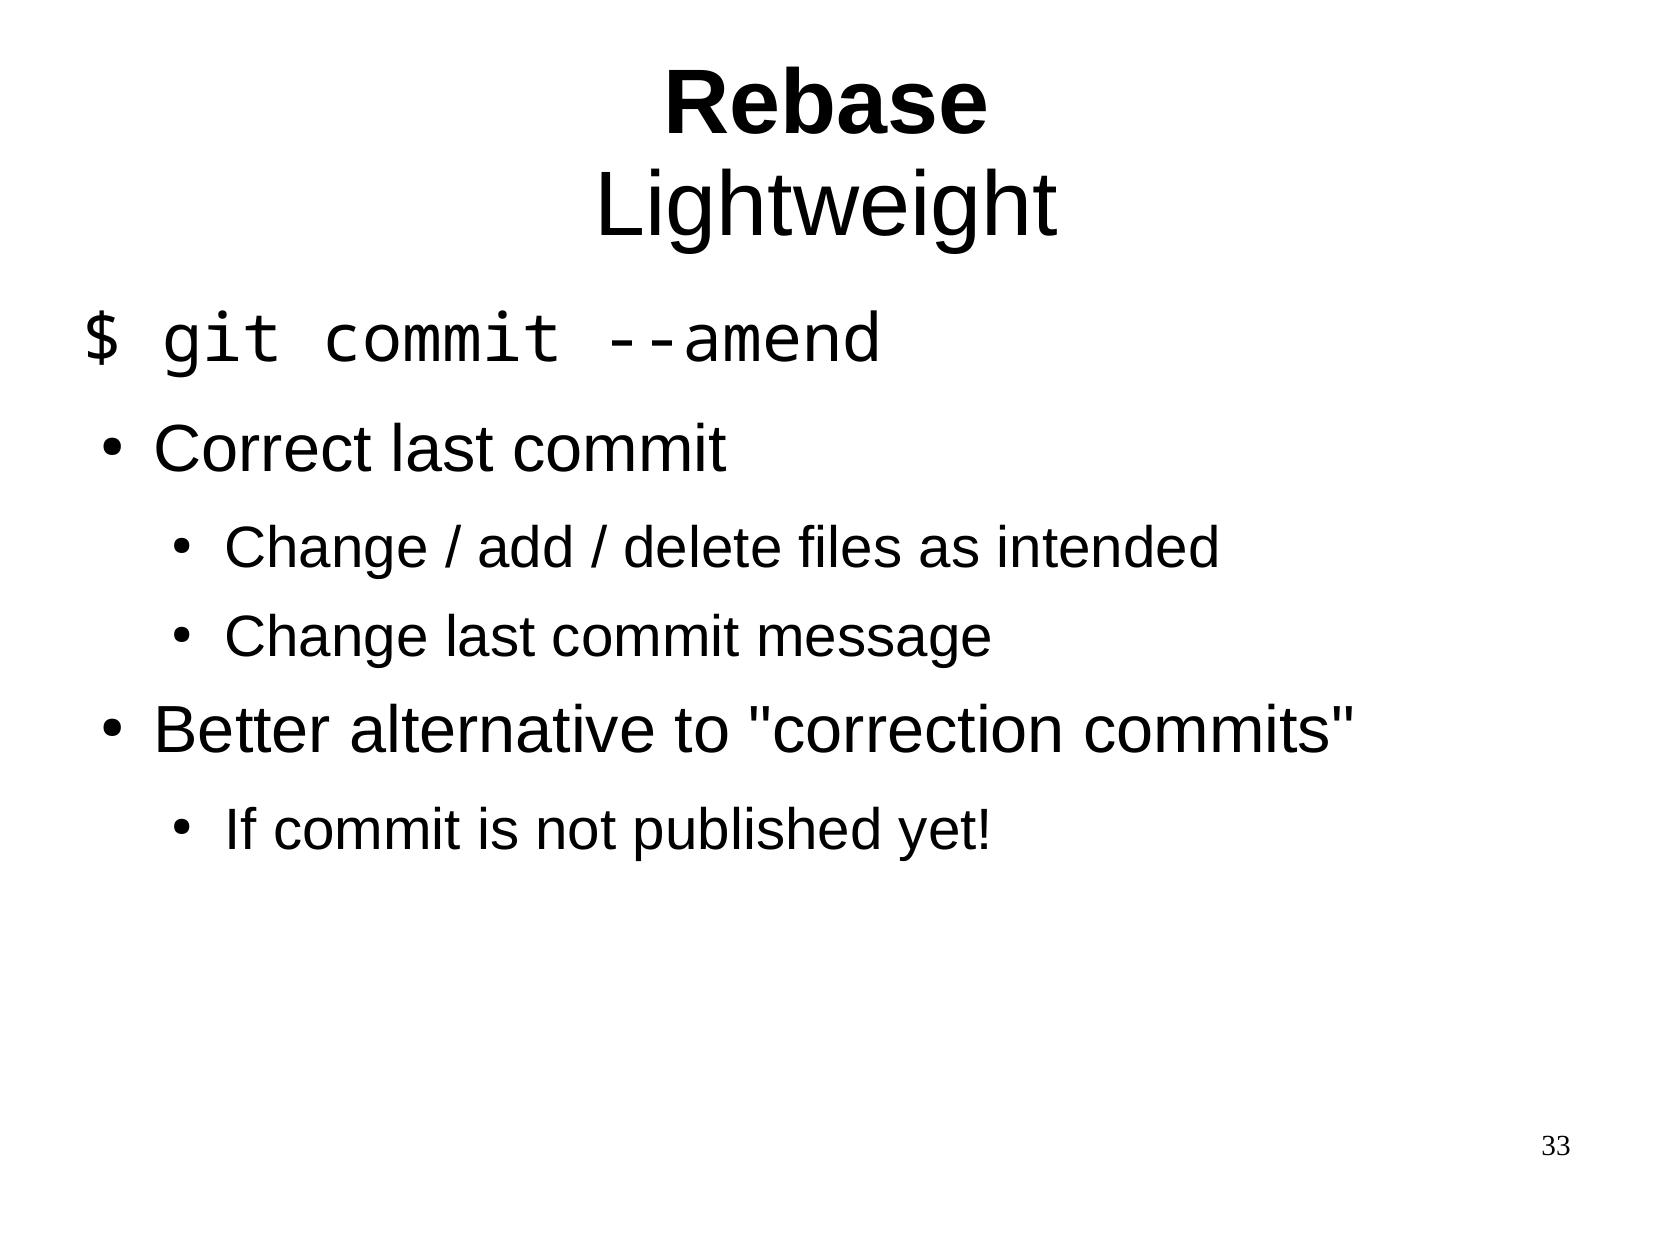

# Rebase Lightweight
$ git commit --amend
Correct last commit
Change / add / delete files as intended
Change last commit message
Better alternative to "correction commits"
If commit is not published yet!
33